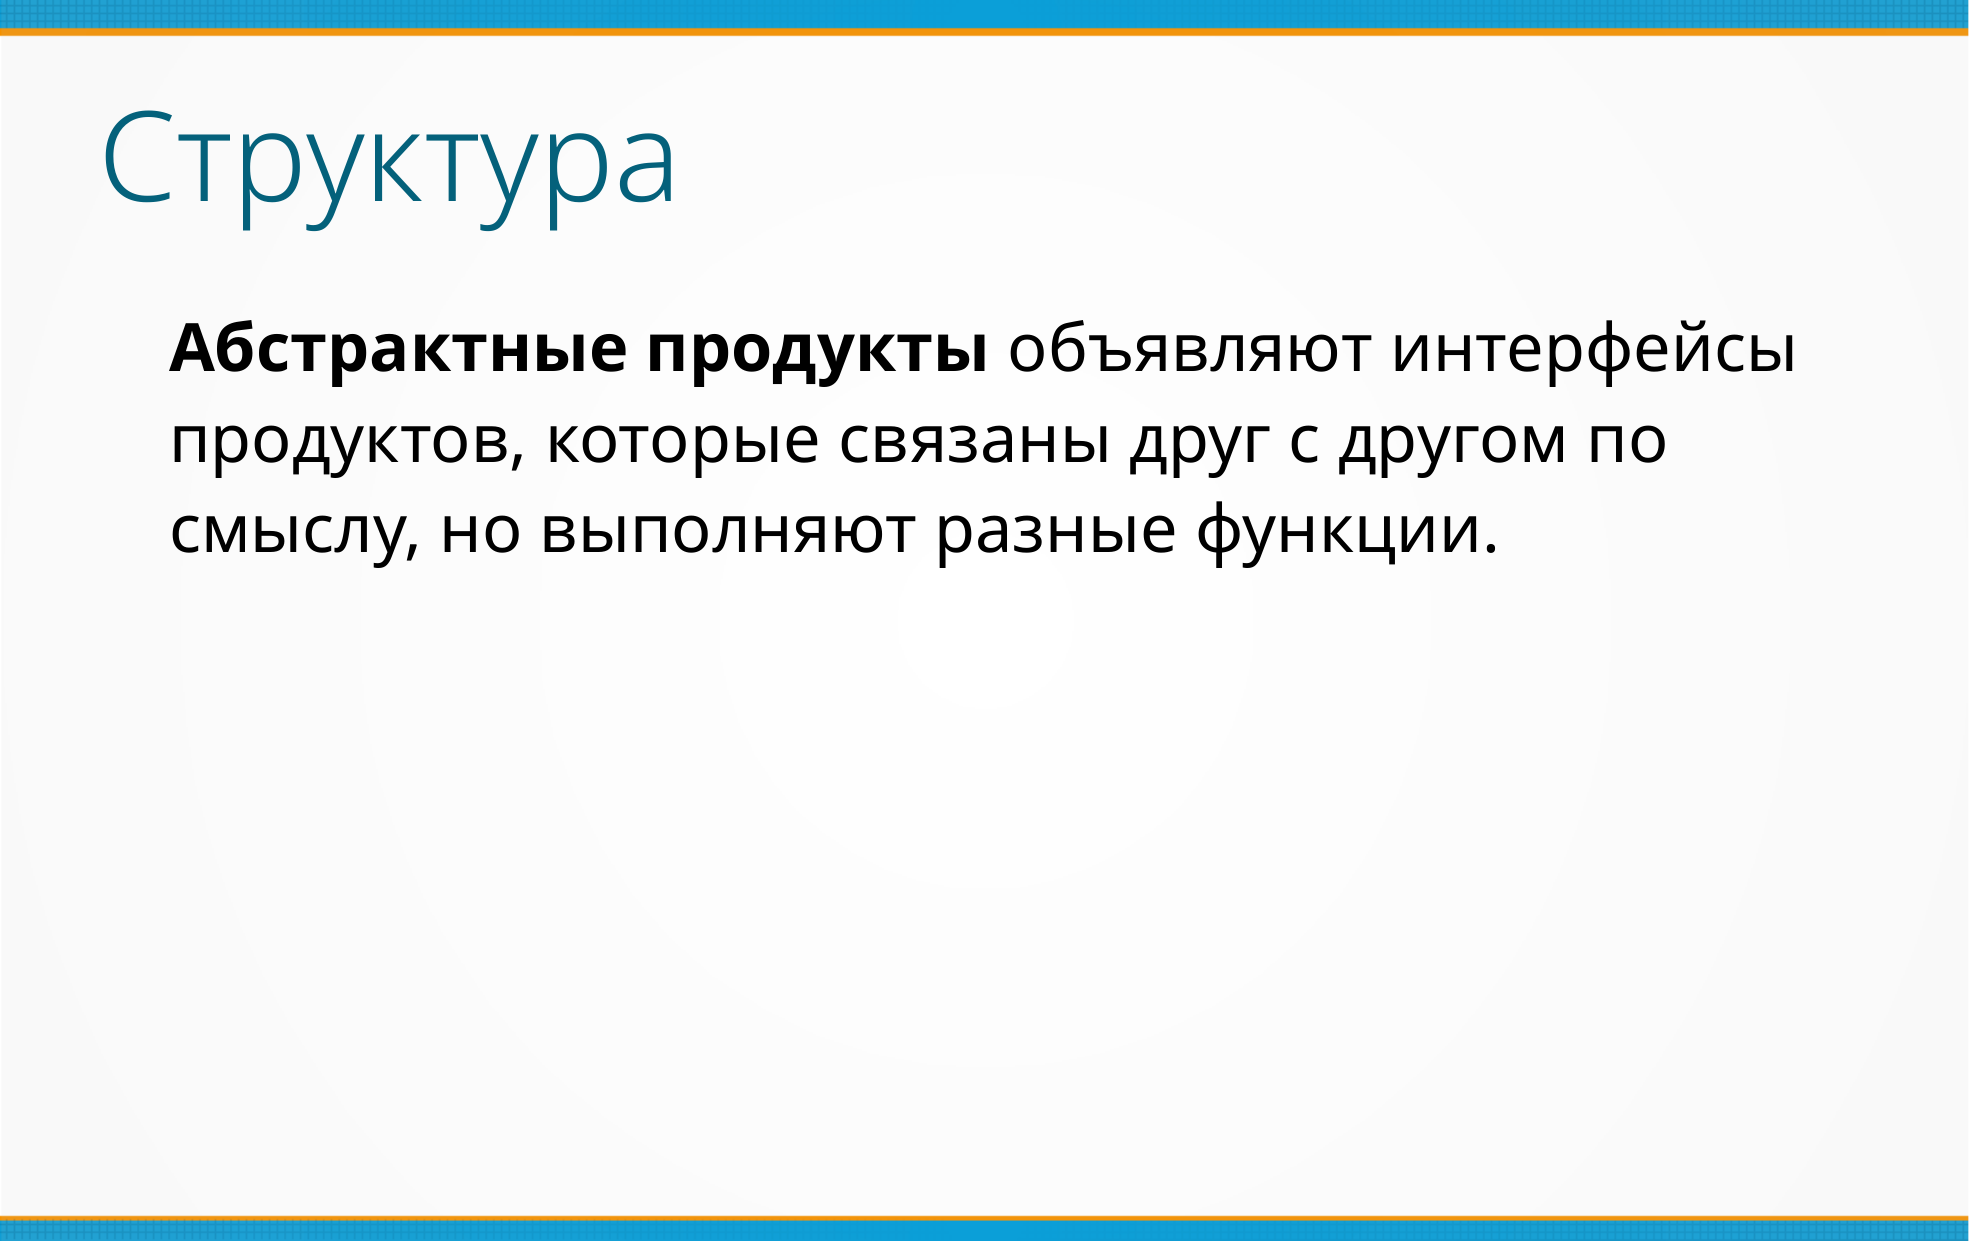

# Структура
Абстрактные продукты объявляют интерфейсы продуктов, которые связаны друг с другом по смыслу, но выполняют разные функции.